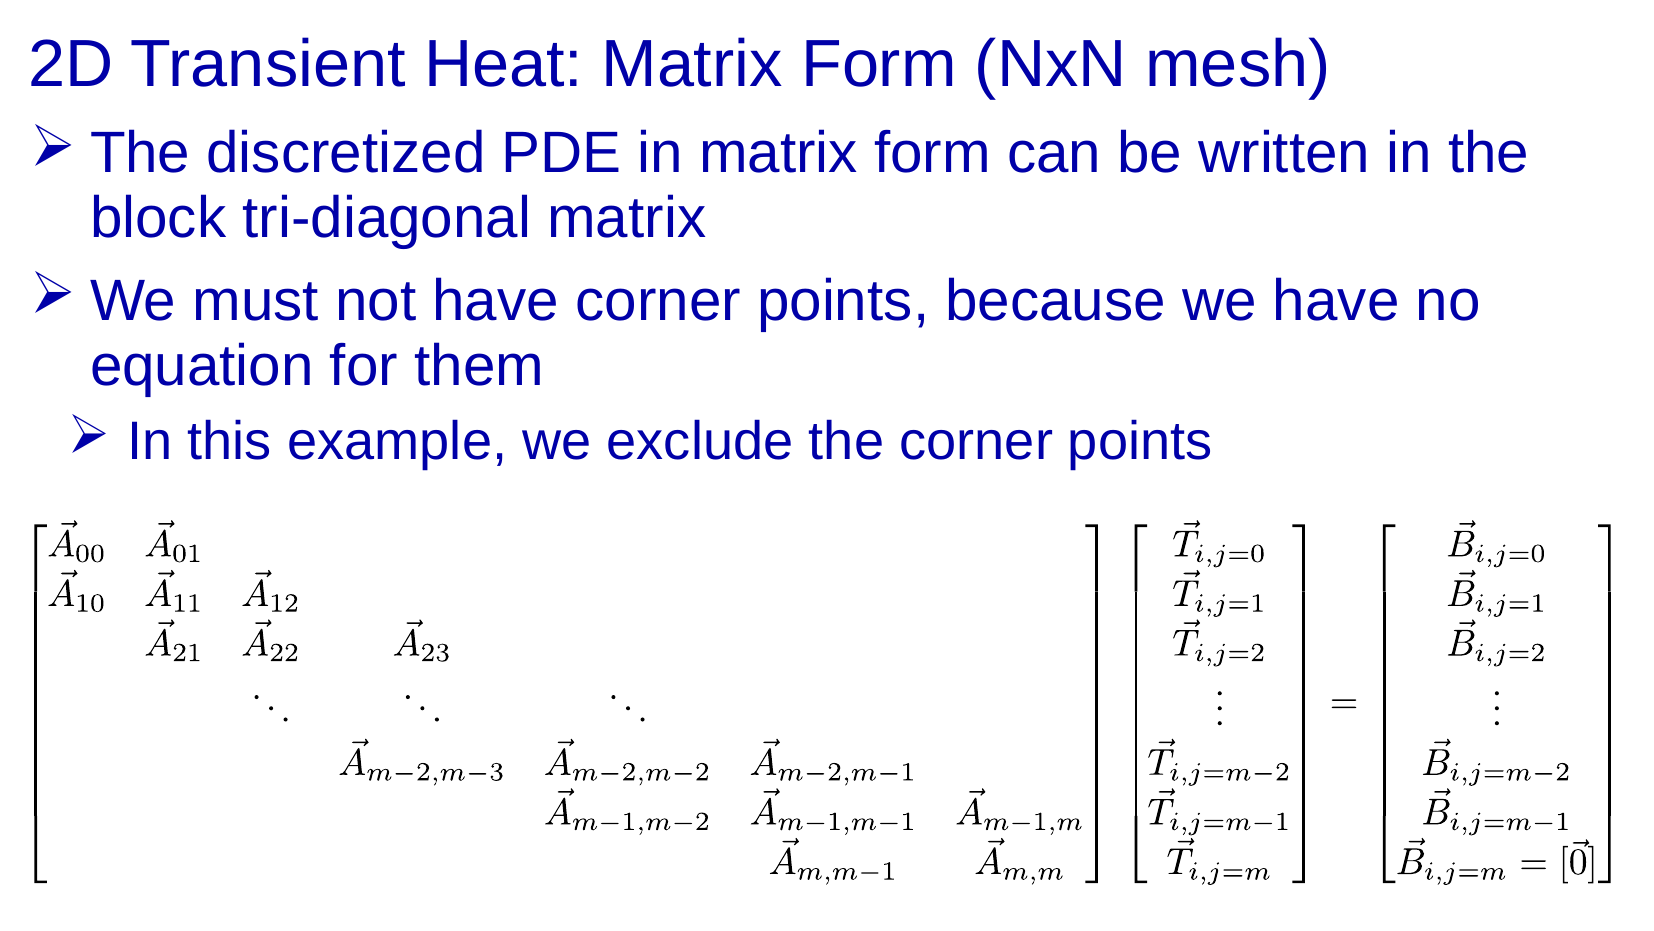

# 2D Transient Heat: Matrix Form (NxN mesh)
The discretized PDE in matrix form can be written in the block tri-diagonal matrix
We must not have corner points, because we have no equation for them
In this example, we exclude the corner points
39